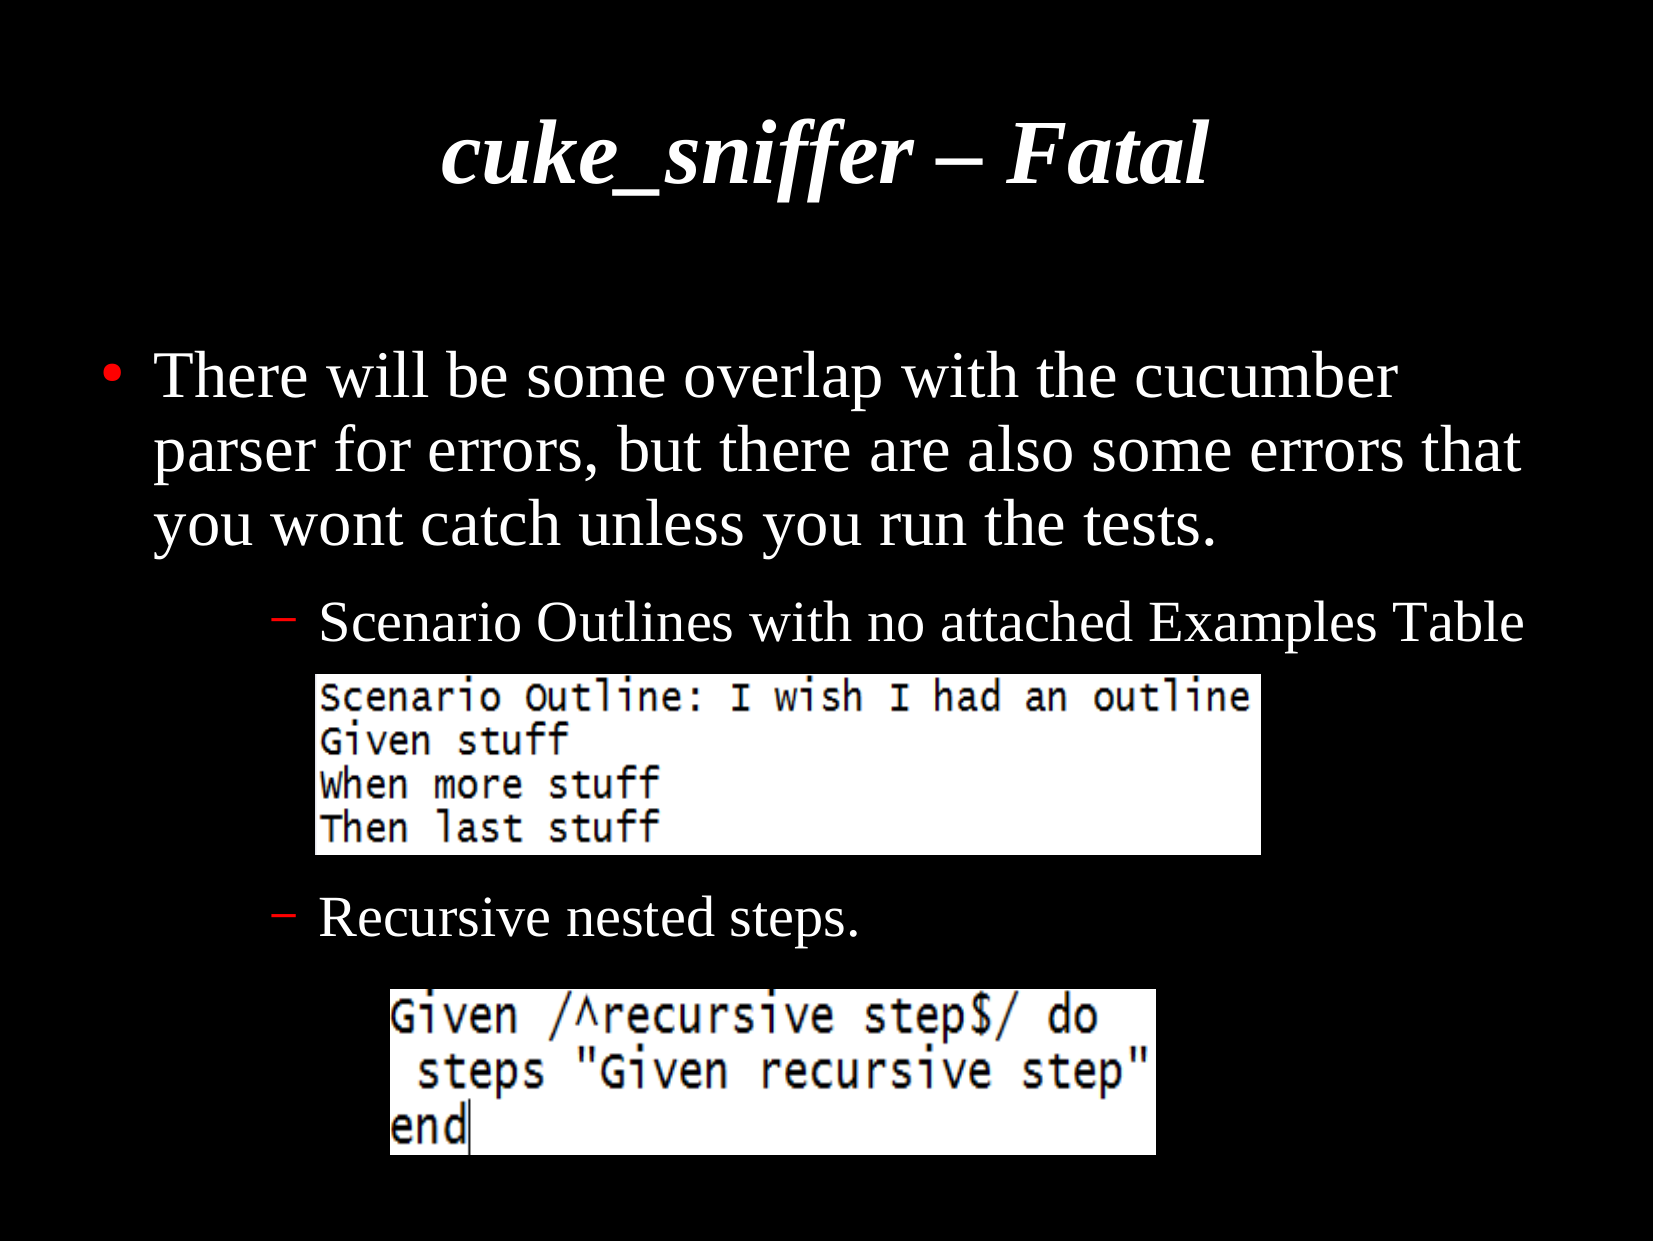

# cuke_sniffer – Fatal
There will be some overlap with the cucumber parser for errors, but there are also some errors that you wont catch unless you run the tests.
Scenario Outlines with no attached Examples Table
Recursive nested steps.